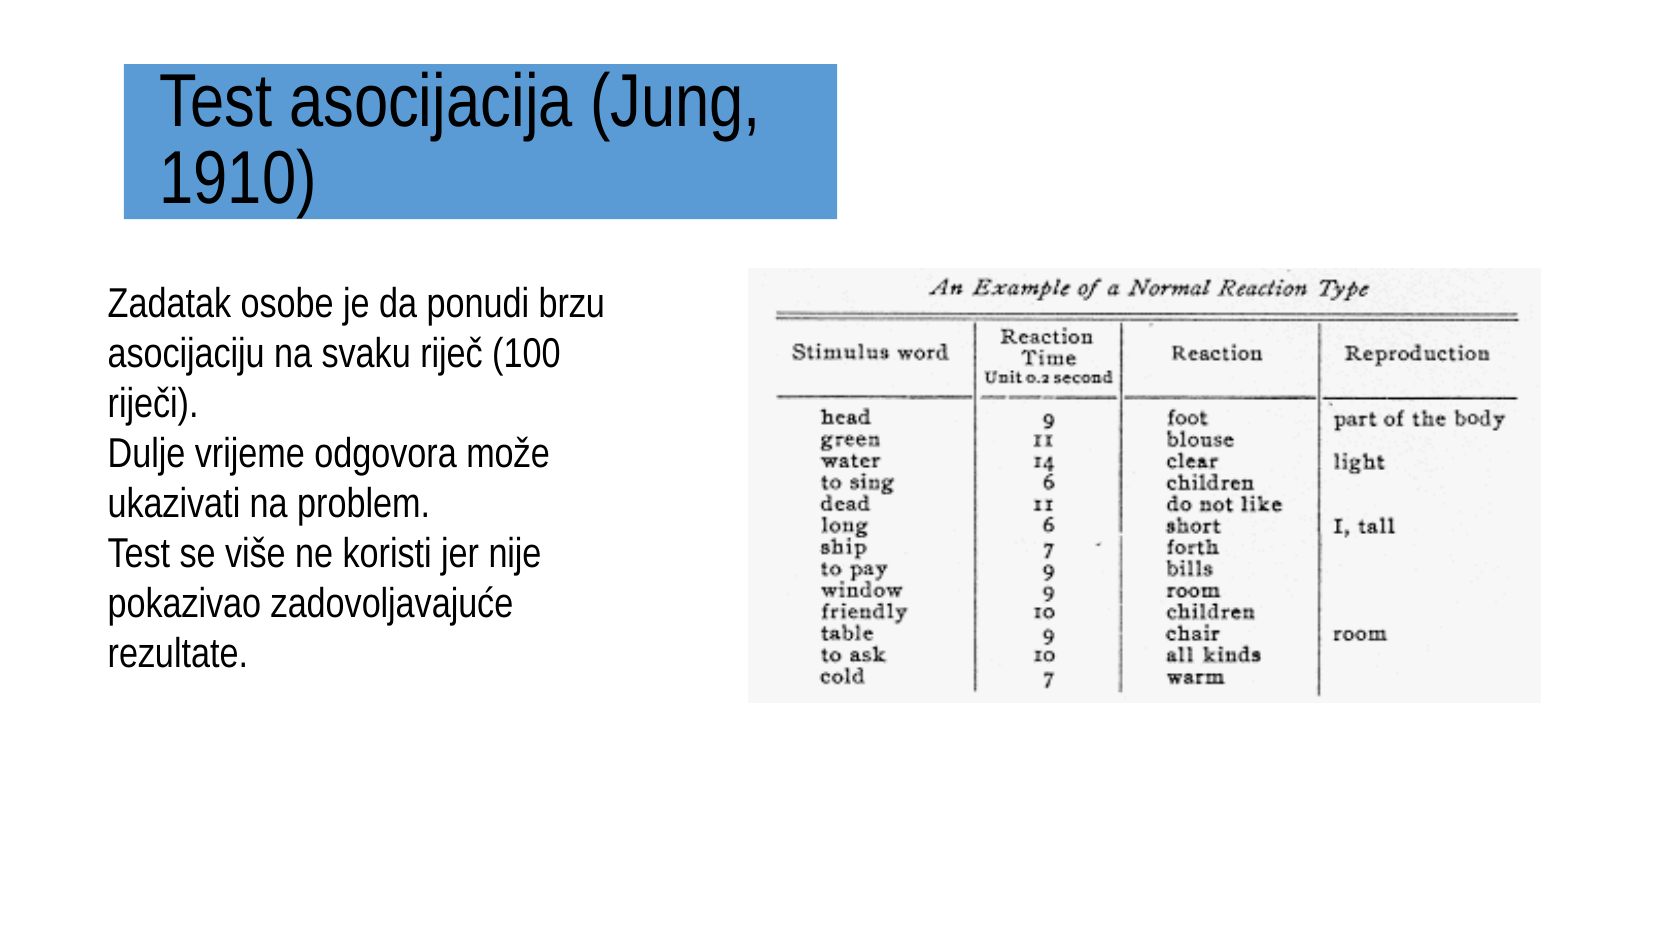

#
Test asocijacija (Jung, 1910)
Zadatak osobe je da ponudi brzu asocijaciju na svaku riječ (100 riječi).
Dulje vrijeme odgovora može ukazivati na problem.
Test se više ne koristi jer nije pokazivao zadovoljavajuće rezultate.